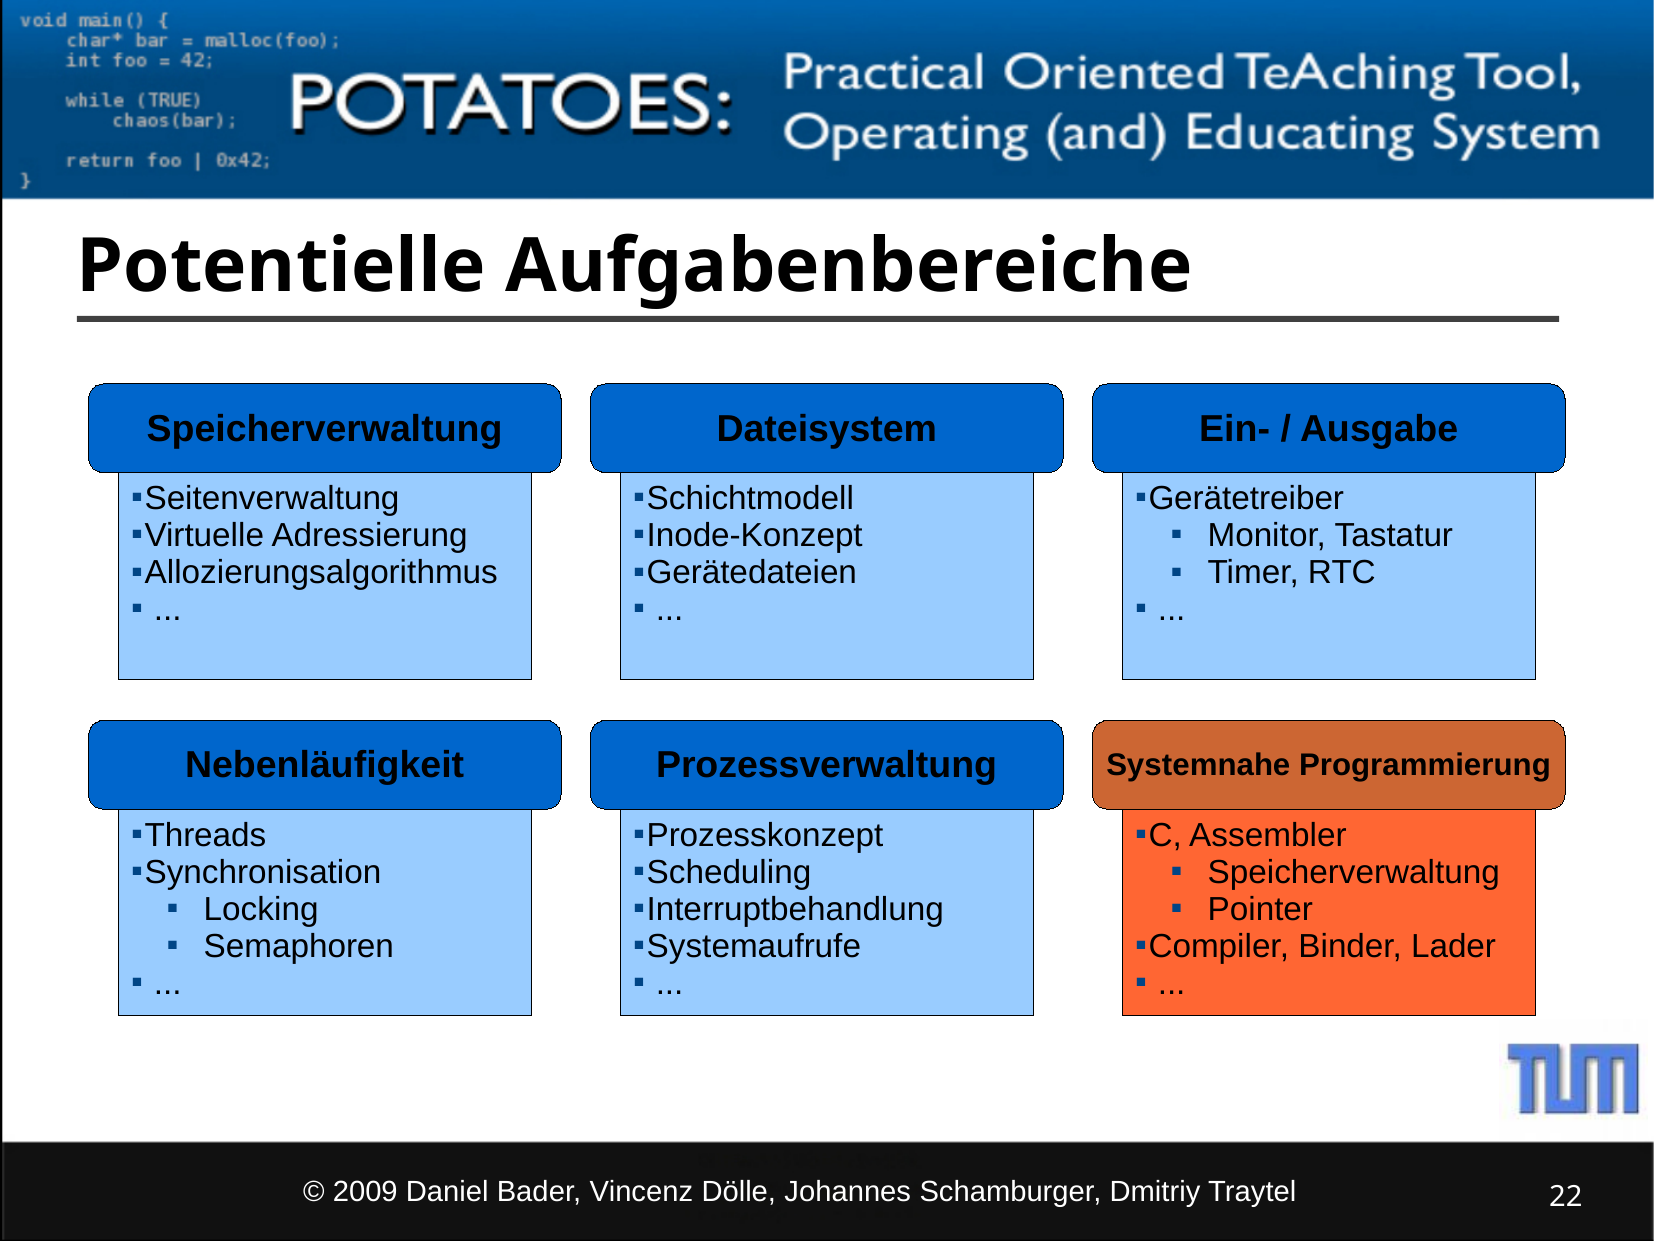

# Potentielle Aufgabenbereiche
Speicherverwaltung
Dateisystem
Ein- / Ausgabe
Seitenverwaltung
Virtuelle Adressierung
Allozierungsalgorithmus
 ...
Schichtmodell
Inode-Konzept
Gerätedateien
 ...
Gerätetreiber
Monitor, Tastatur
Timer, RTC
 ...
Nebenläufigkeit
Prozessverwaltung
Systemnahe Programmierung
Threads
Synchronisation
Locking
Semaphoren
 ...
Prozesskonzept
Scheduling
Interruptbehandlung
Systemaufrufe
 ...
C, Assembler
Speicherverwaltung
Pointer
Compiler, Binder, Lader
 ...
22